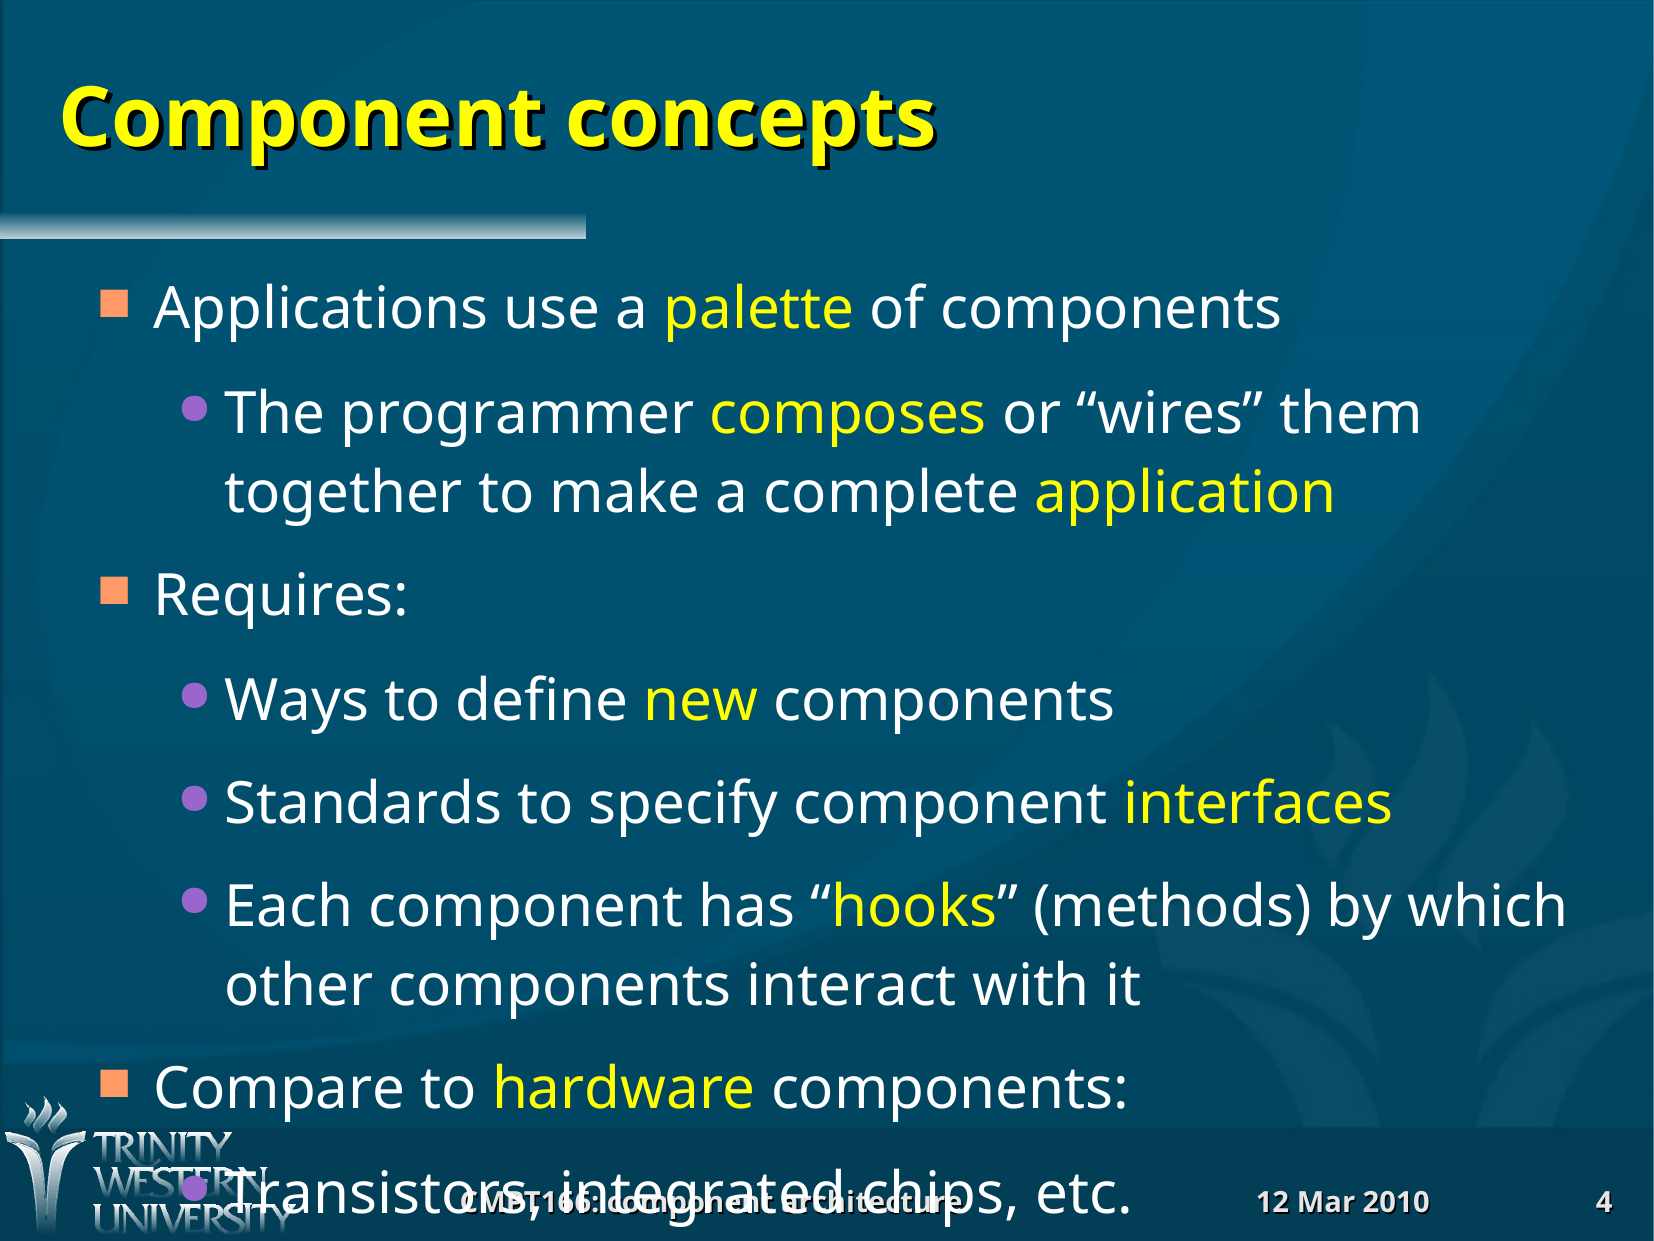

# Component concepts
Applications use a palette of components
The programmer composes or “wires” them together to make a complete application
Requires:
Ways to define new components
Standards to specify component interfaces
Each component has “hooks” (methods) by which other components interact with it
Compare to hardware components:
Transistors, integrated chips, etc.
CMPT166: component architecture
12 Mar 2010
4